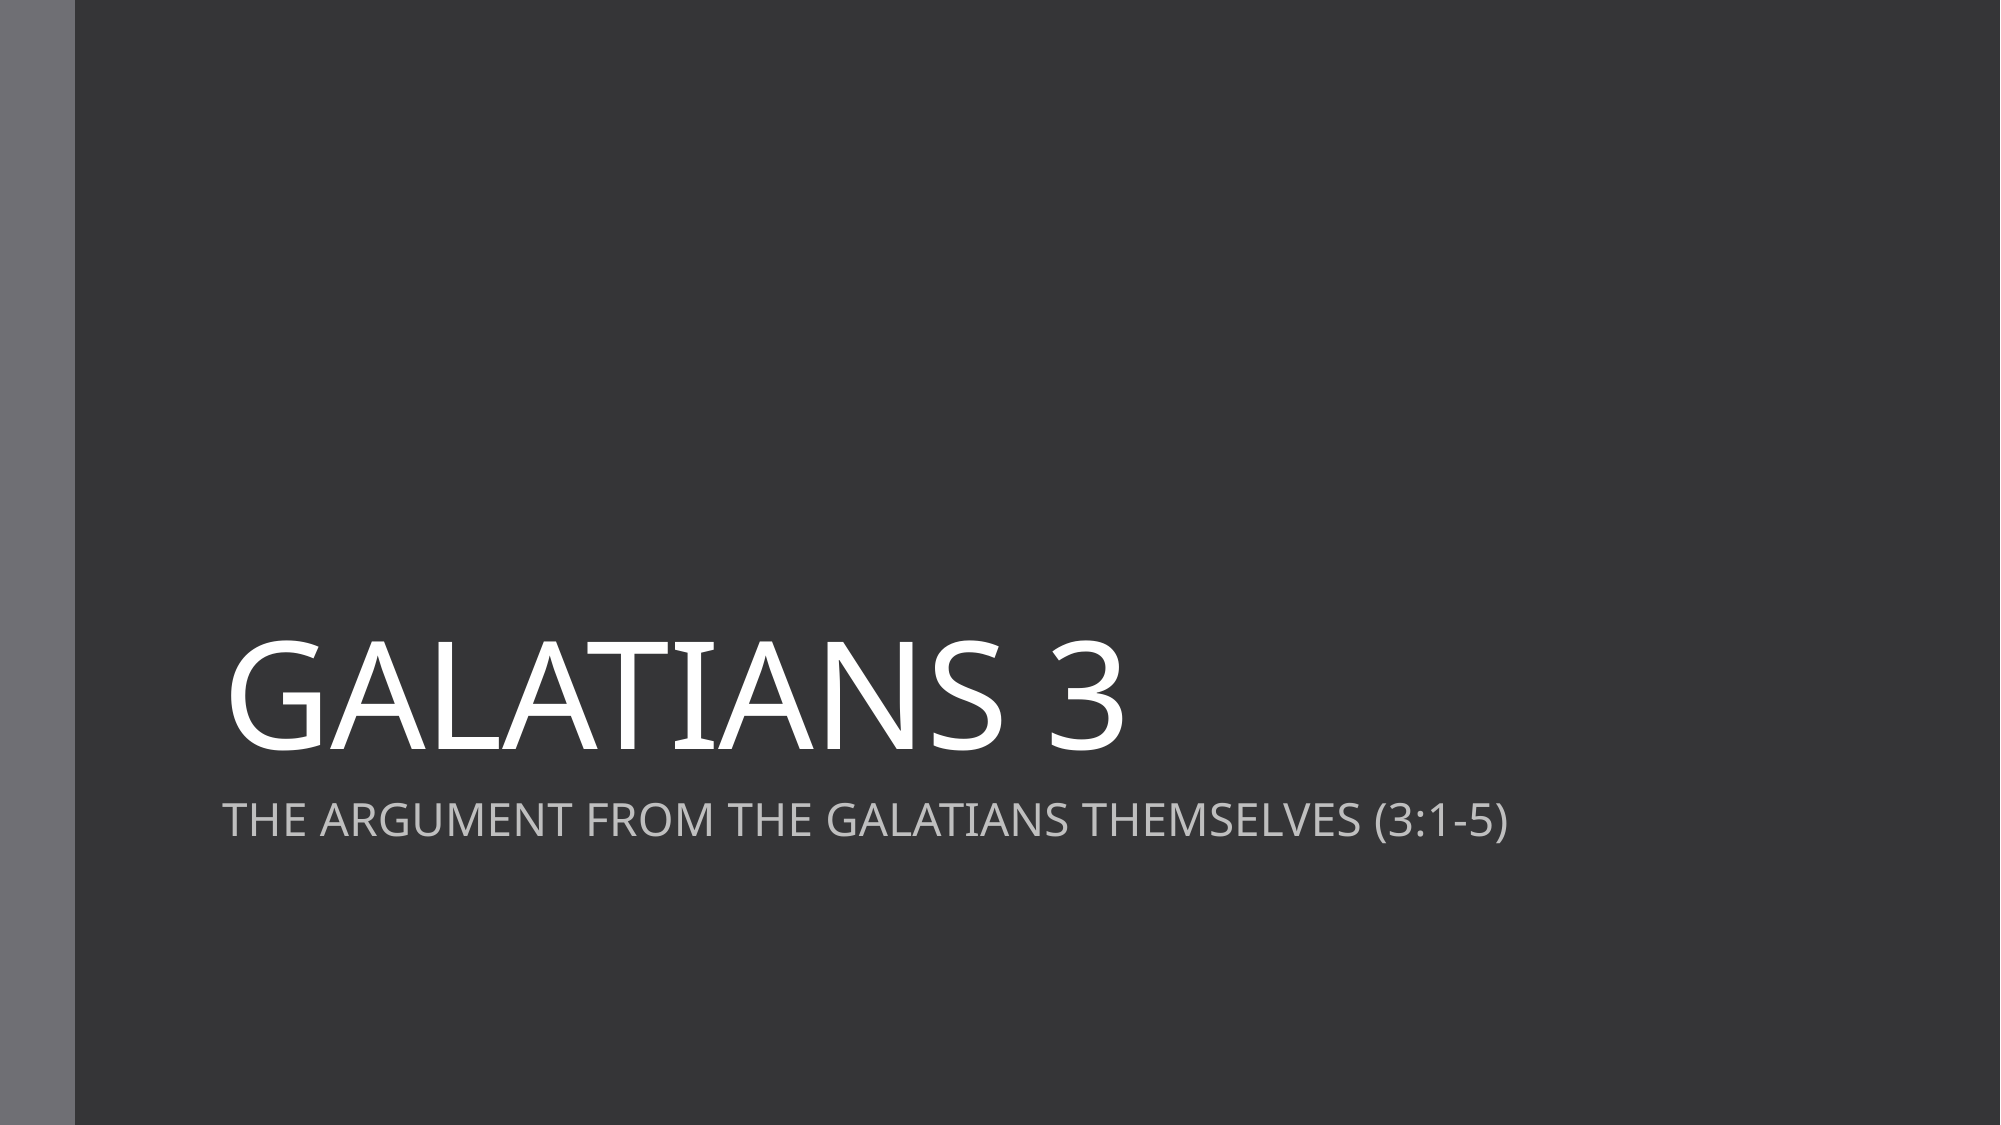

# GALATIANS 3
THE ARGUMENT FROM THE GALATIANS THEMSELVES (3:1-5)